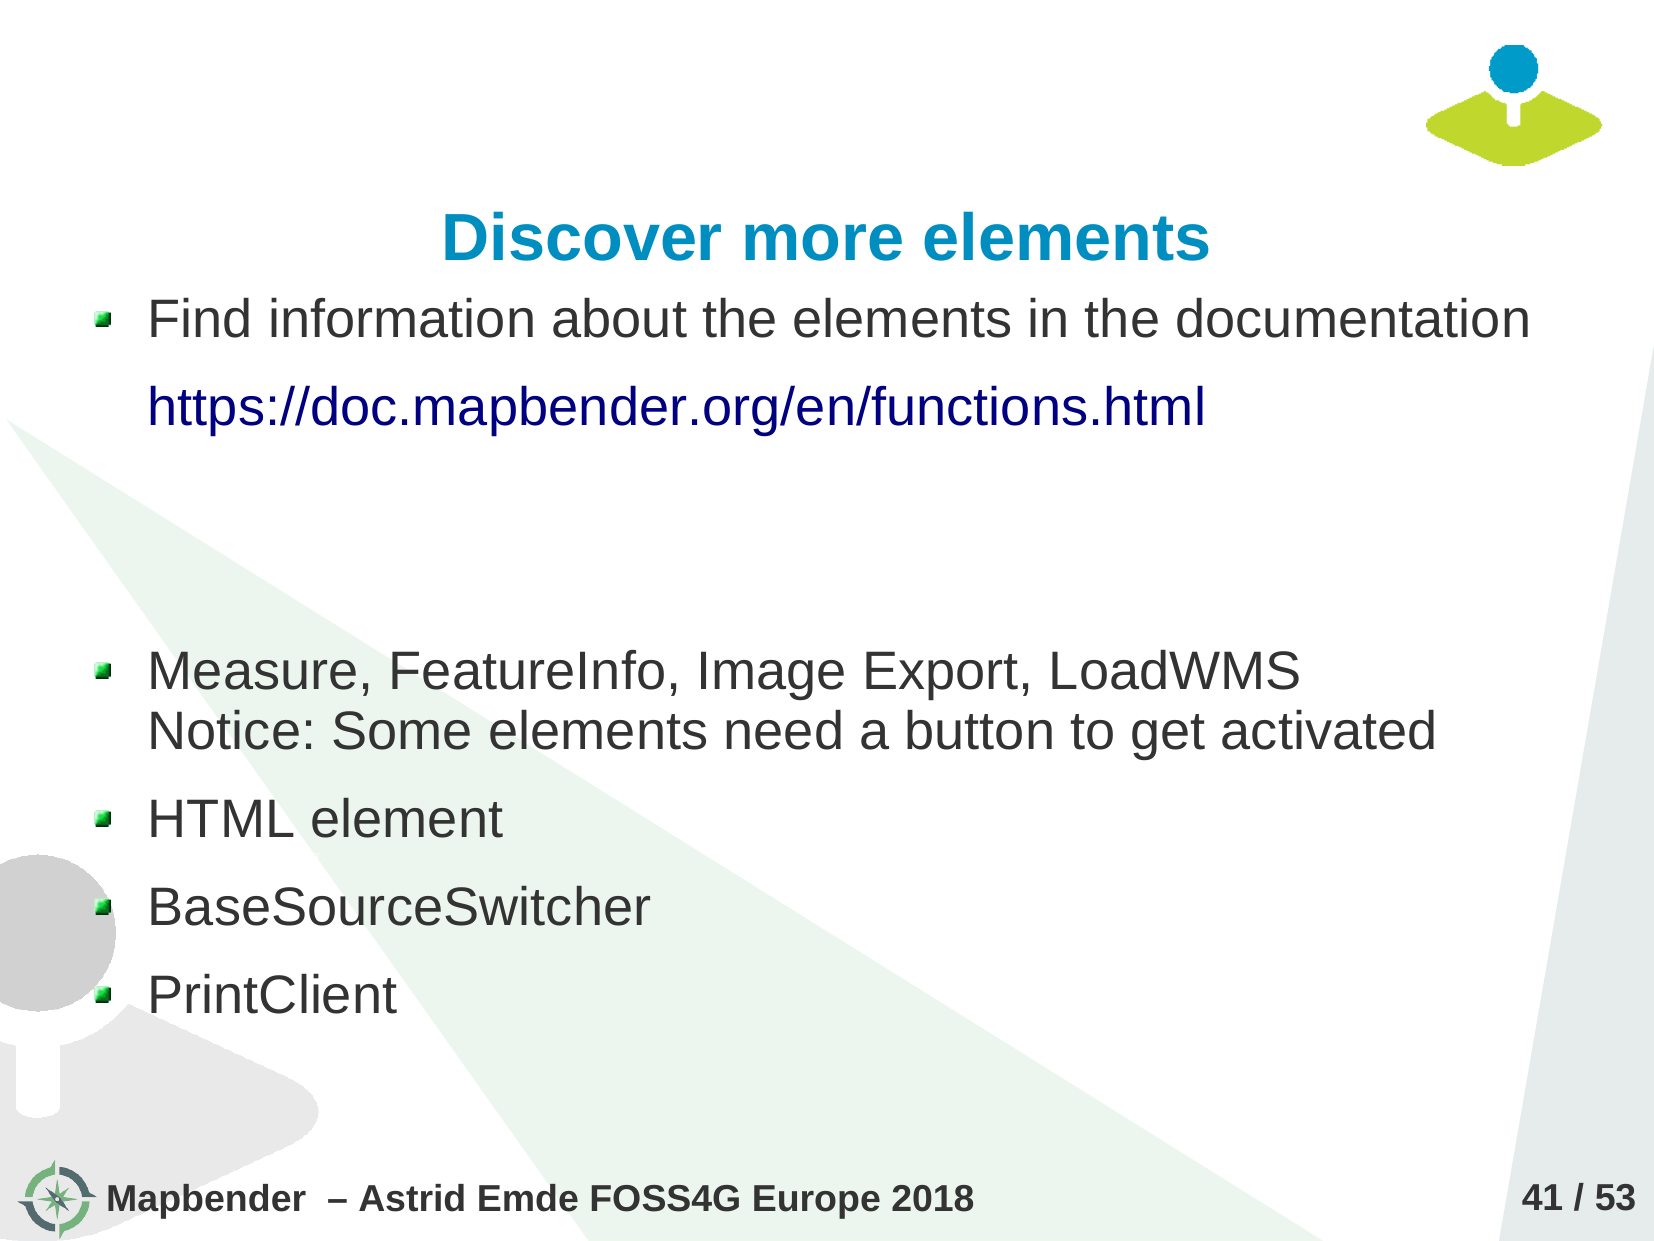

# Discover more elements
Find information about the elements in the documentation
https://doc.mapbender.org/en/functions.html
Measure, FeatureInfo, Image Export, LoadWMS
Notice: Some elements need a button to get activated
HTML element
BaseSourceSwitcher
PrintClient